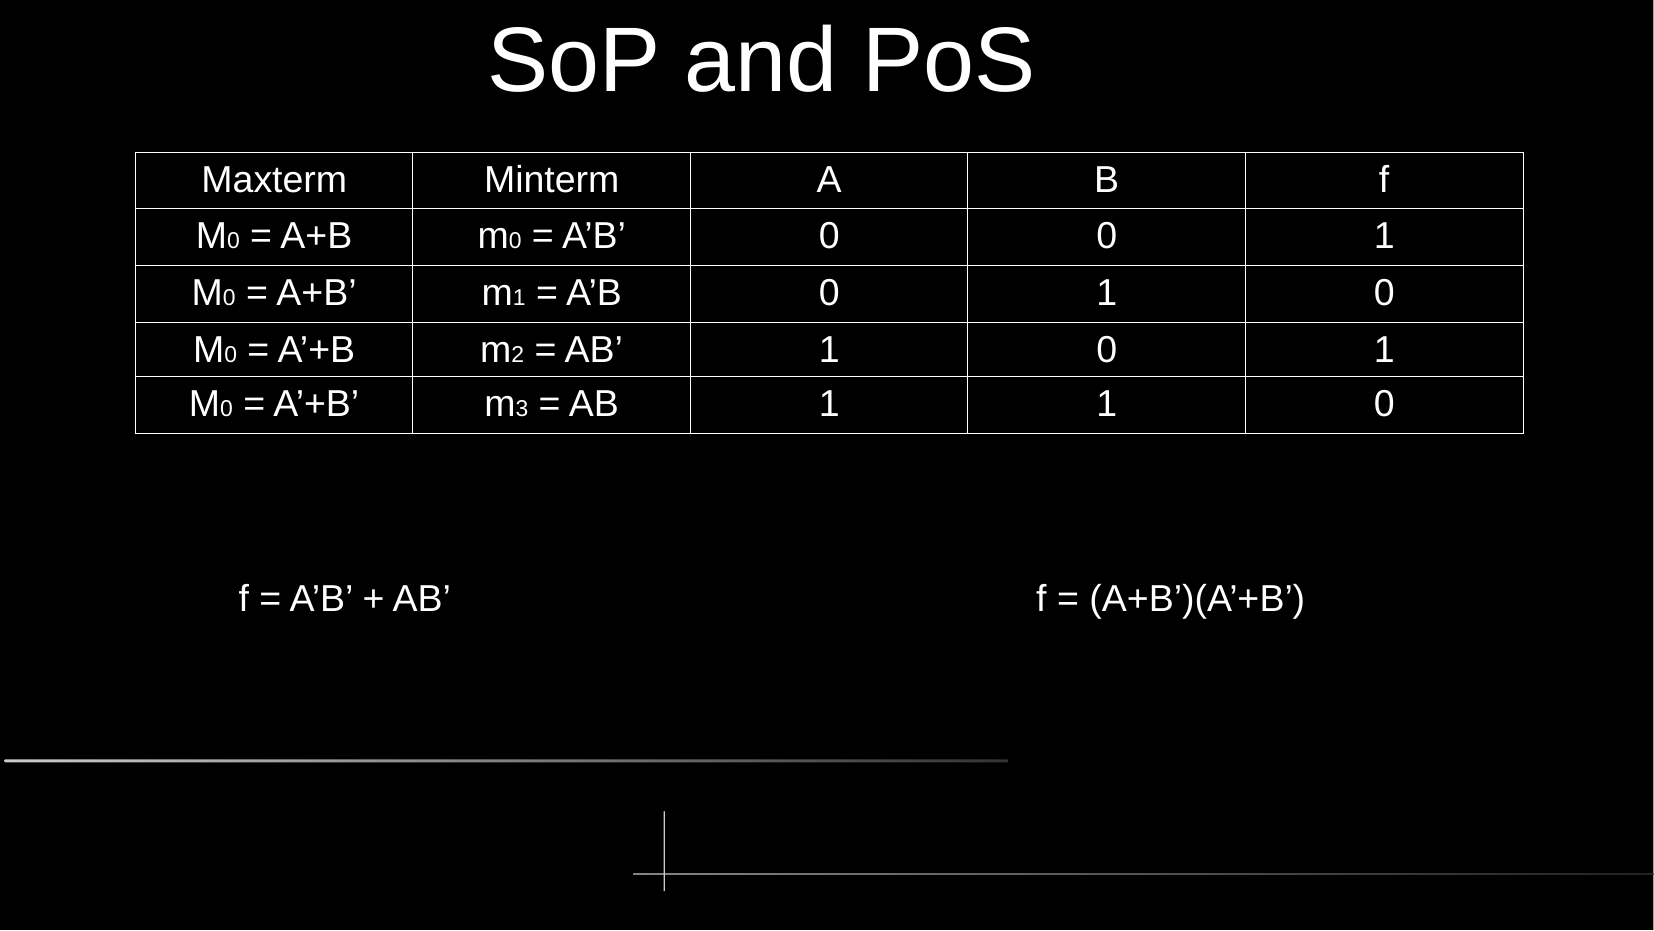

# SoP and PoS
| Maxterm | Minterm | A | B | f |
| --- | --- | --- | --- | --- |
| M0 = A+B | m0 = A’B’ | 0 | 0 | 1 |
| M0 = A+B’ | m1 = A’B | 0 | 1 | 0 |
| M0 = A’+B | m2 = AB’ | 1 | 0 | 1 |
| M0 = A’+B’ | m3 = AB | 1 | 1 | 0 |
f = A’B’ + AB’
f = (A+B’)(A’+B’)